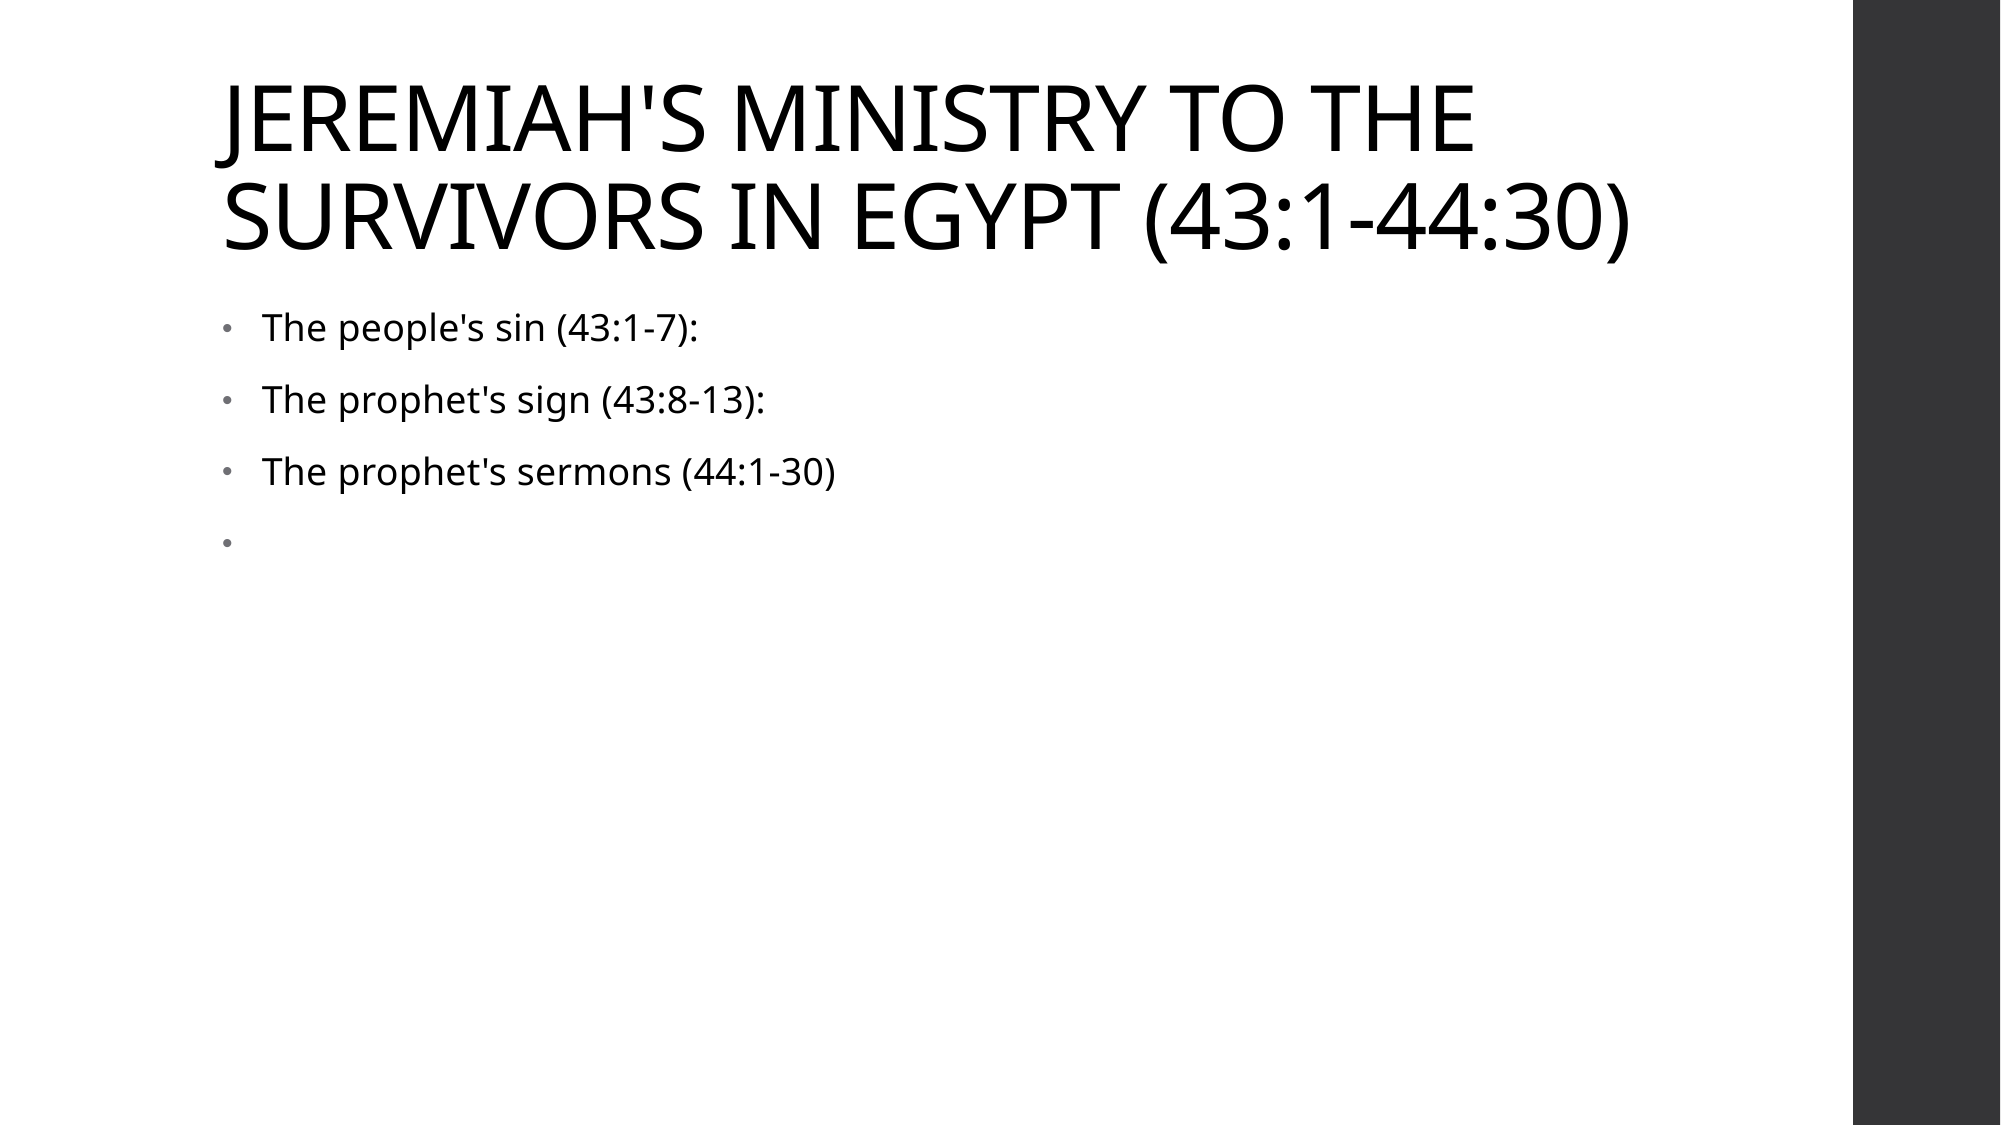

# JEREMIAH'S MINISTRY TO THE SURVIVORS IN EGYPT (43:1-44:30)
 The people's sin (43:1-7):
 The prophet's sign (43:8-13):
 The prophet's sermons (44:1-30)